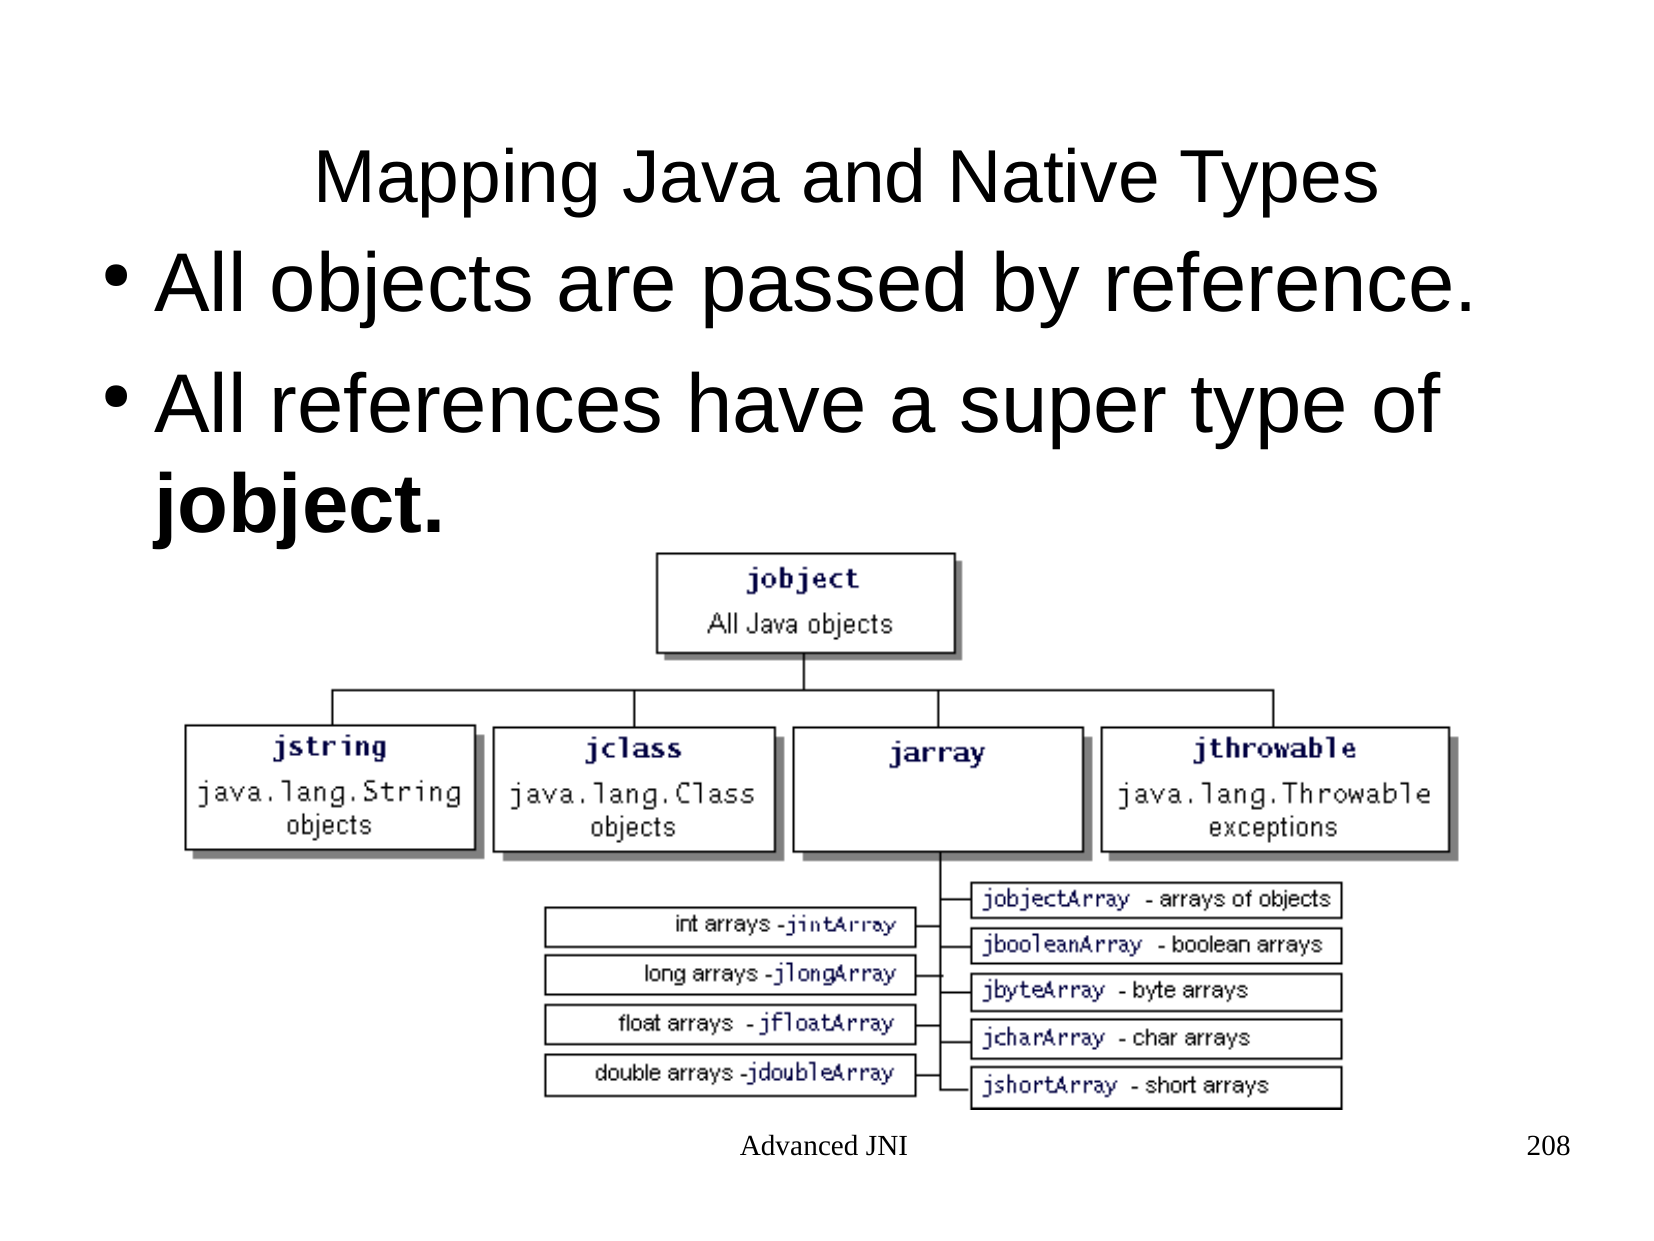

# Mapping Java and Native Types
All objects are passed by reference.
All references have a super type of jobject.
Advanced JNI
208